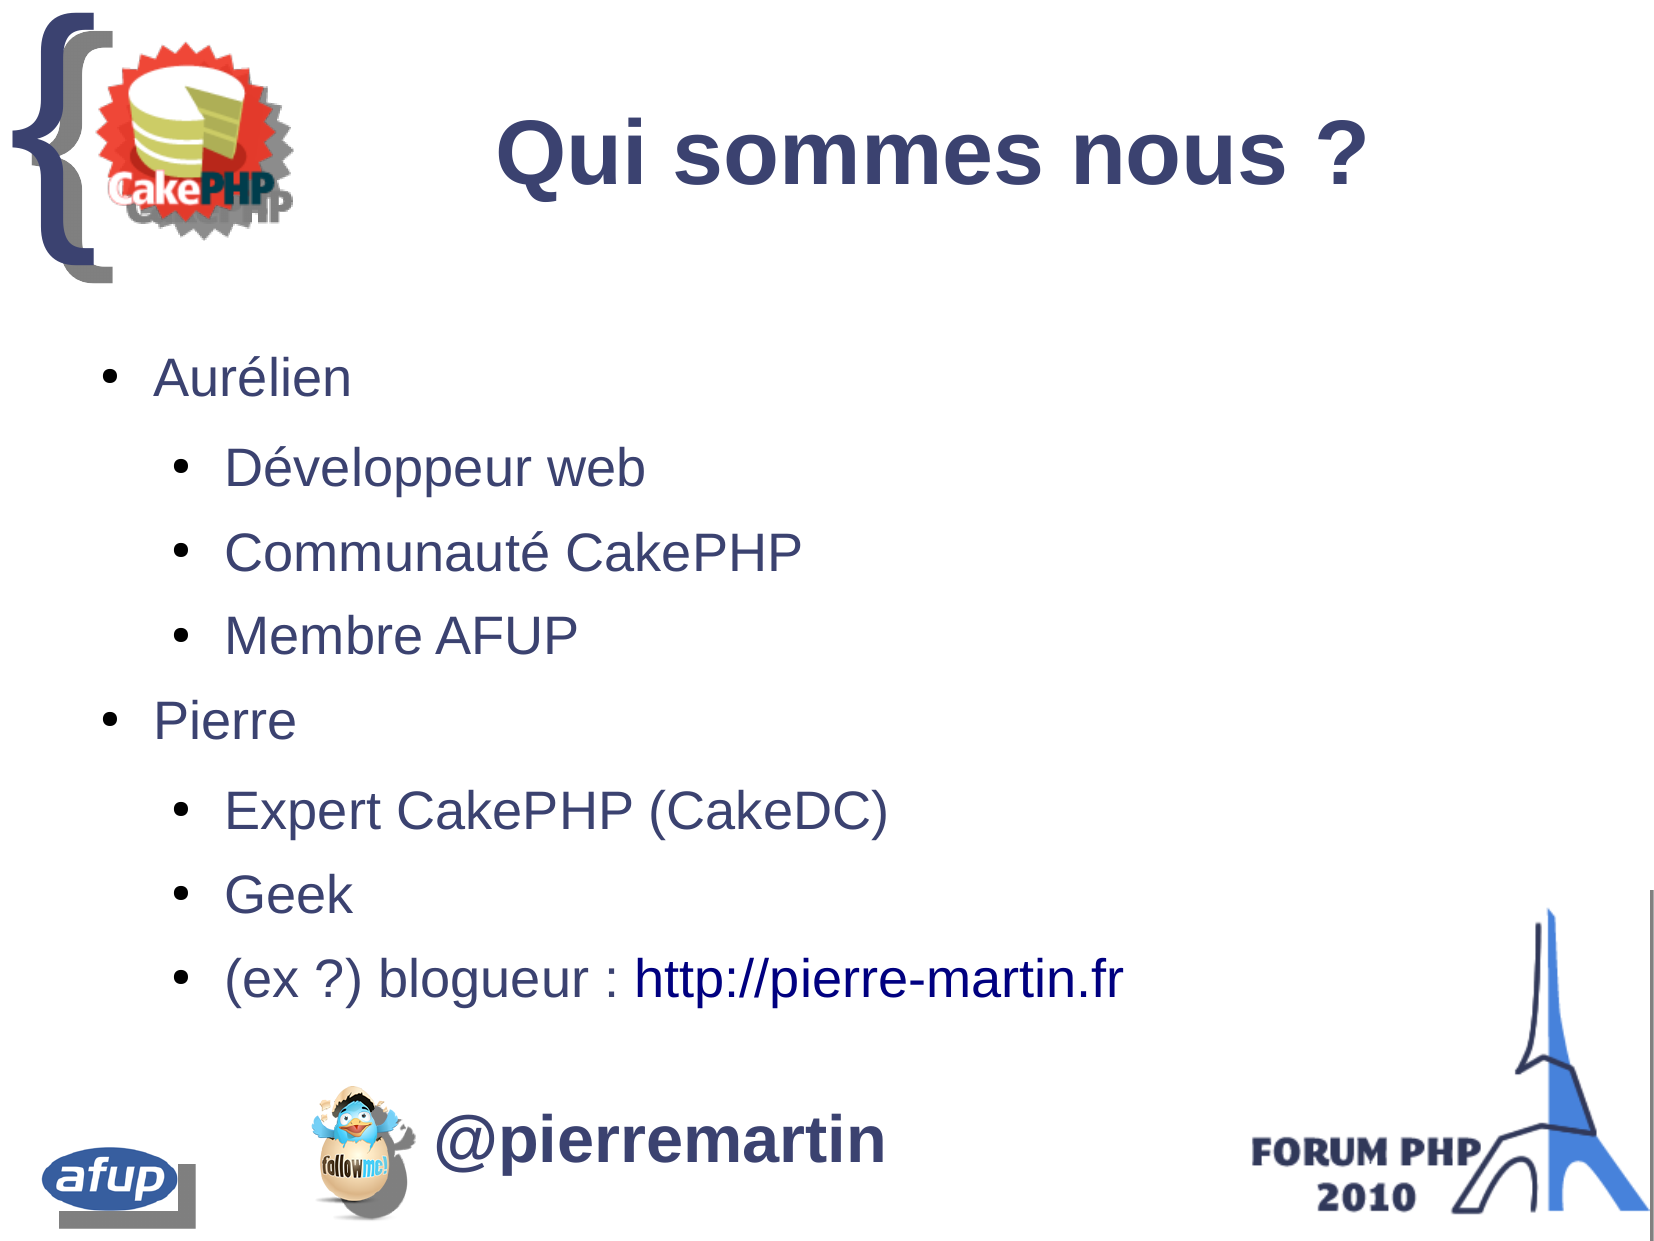

# Qui sommes nous ?
Aurélien
Développeur web
Communauté CakePHP
Membre AFUP
Pierre
Expert CakePHP (CakeDC)
Geek
(ex ?) blogueur : http://pierre-martin.fr
@pierremartin